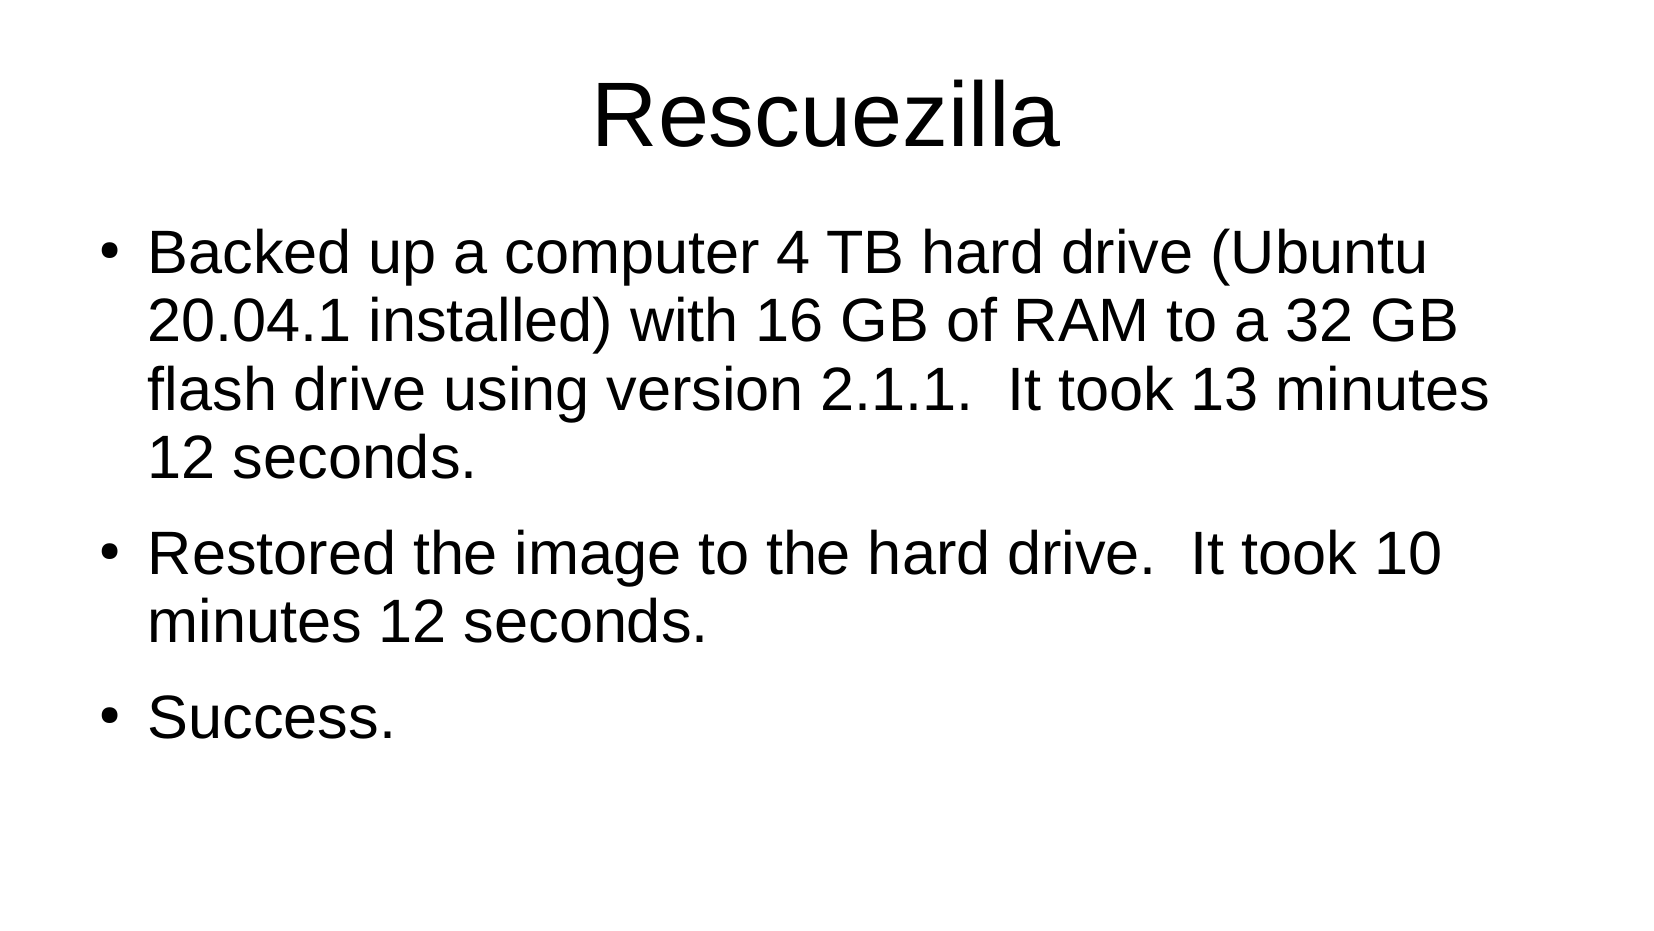

# Rescuezilla
Backed up a computer 4 TB hard drive (Ubuntu 20.04.1 installed) with 16 GB of RAM to a 32 GB flash drive using version 2.1.1. It took 13 minutes 12 seconds.
Restored the image to the hard drive. It took 10 minutes 12 seconds.
Success.